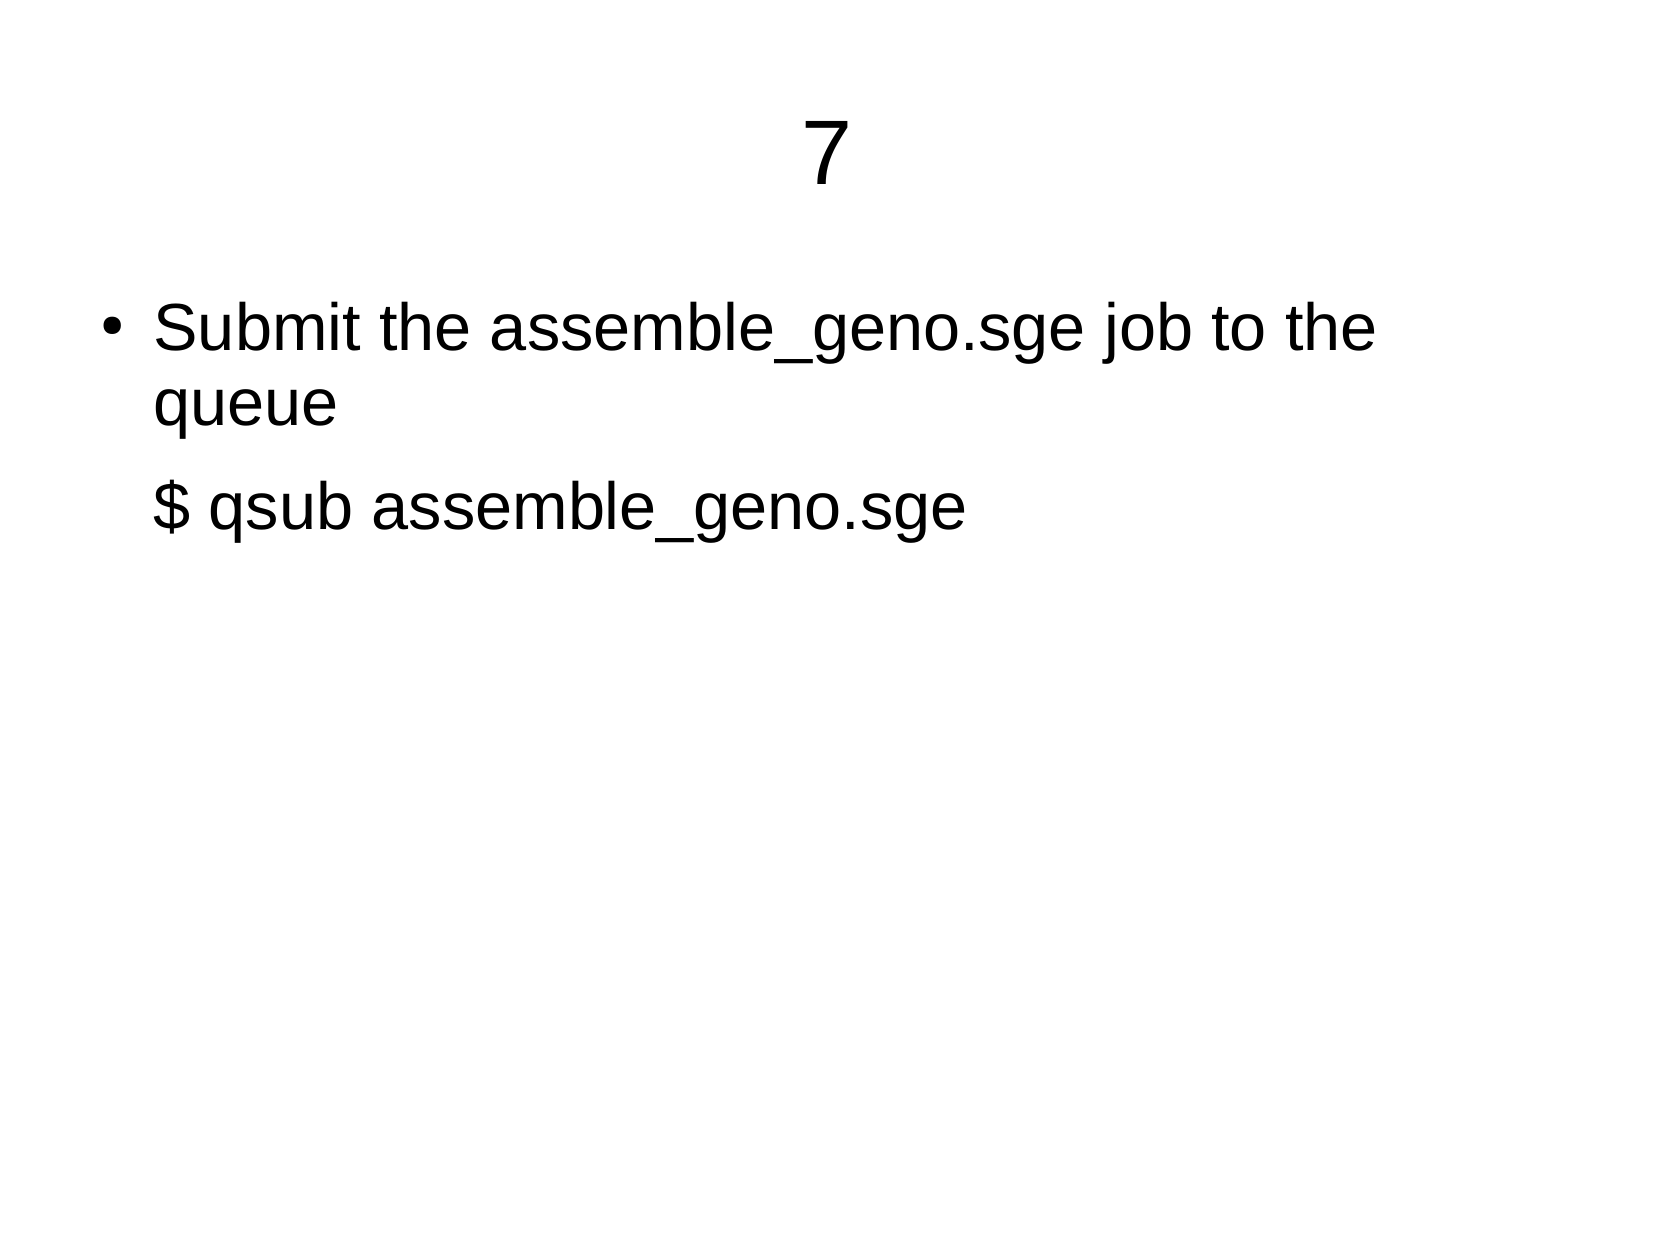

# 7
Submit the assemble_geno.sge job to the queue
$ qsub assemble_geno.sge